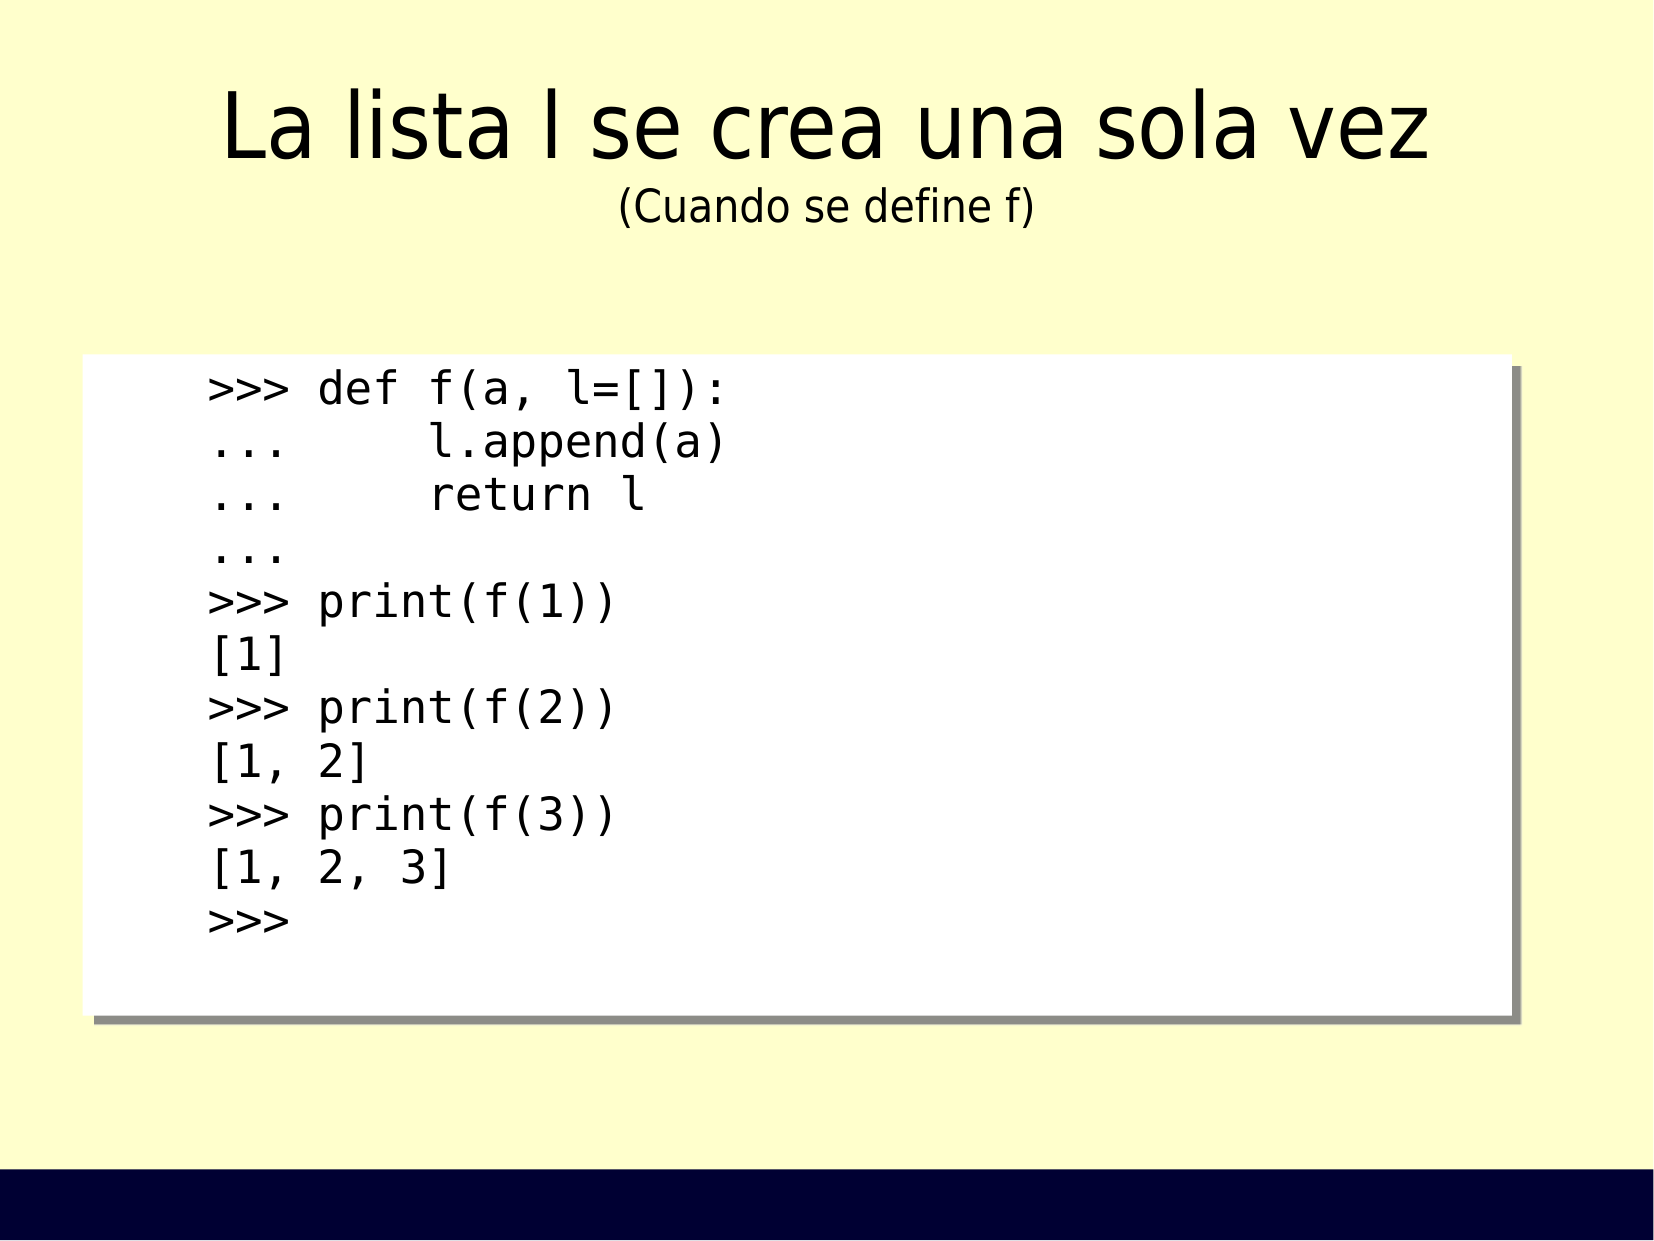

# La lista l se crea una sola vez (Cuando se define f)
 >>> def f(a, l=[]):
 ... l.append(a)
 ... return l
 ...
 >>> print(f(1))
 [1]
 >>> print(f(2))
 [1, 2]
 >>> print(f(3))
 [1, 2, 3]
 >>>